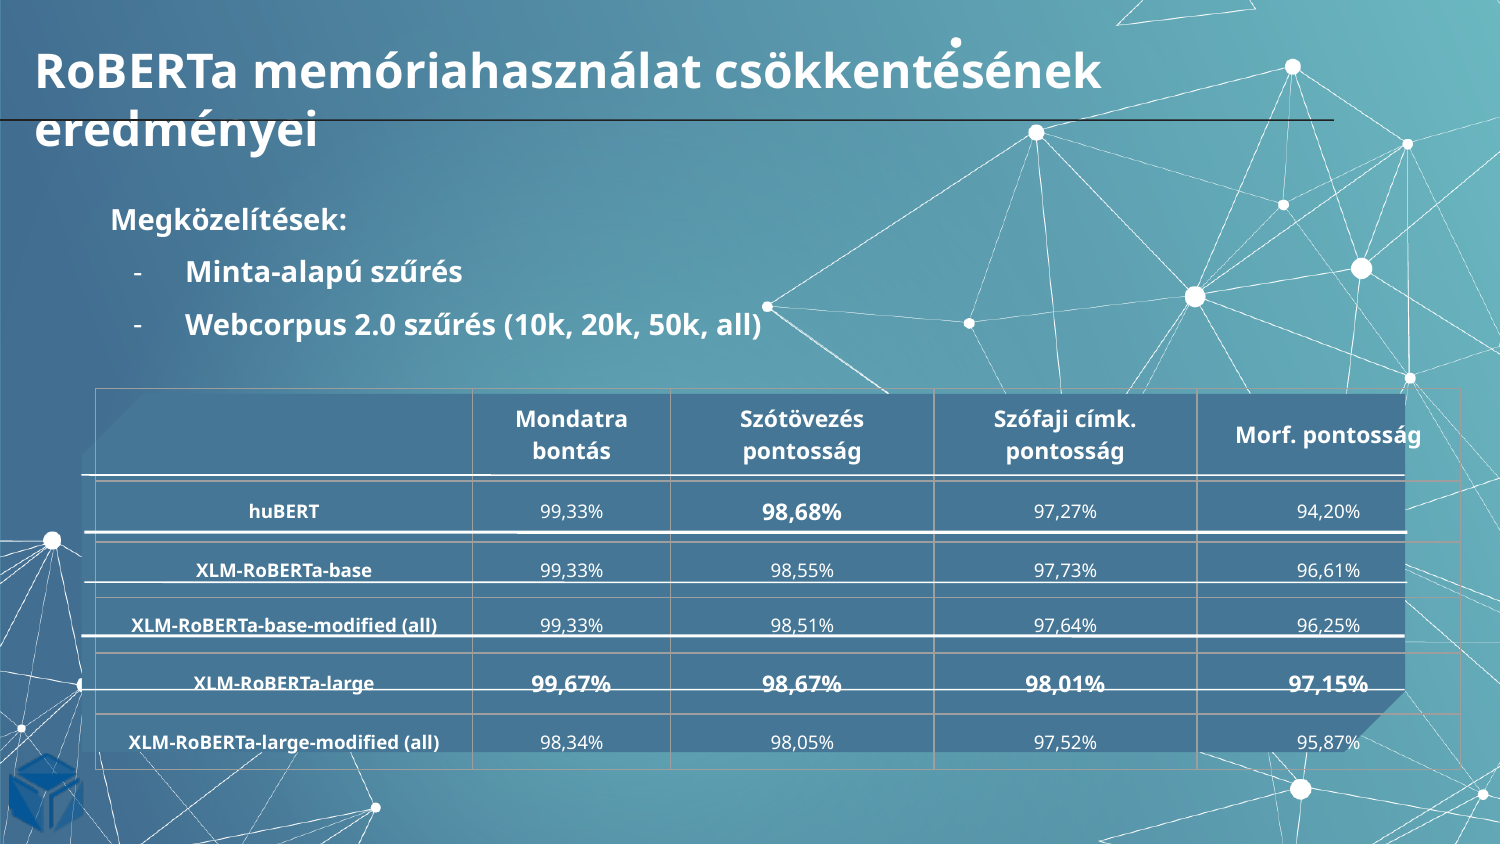

# RoBERTa memóriahasználat csökkentésének eredményei
Megközelítések:
Minta-alapú szűrés
Webcorpus 2.0 szűrés (10k, 20k, 50k, all)
| | Mondatra bontás | Szótövezés pontosság | Szófaji címk. pontosság | Morf. pontosság |
| --- | --- | --- | --- | --- |
| huBERT | 99,33% | 98,68% | 97,27% | 94,20% |
| XLM-RoBERTa-base | 99,33% | 98,55% | 97,73% | 96,61% |
| XLM-RoBERTa-base-modified (all) | 99,33% | 98,51% | 97,64% | 96,25% |
| XLM-RoBERTa-large | 99,67% | 98,67% | 98,01% | 97,15% |
| XLM-RoBERTa-large-modified (all) | 98,34% | 98,05% | 97,52% | 95,87% |